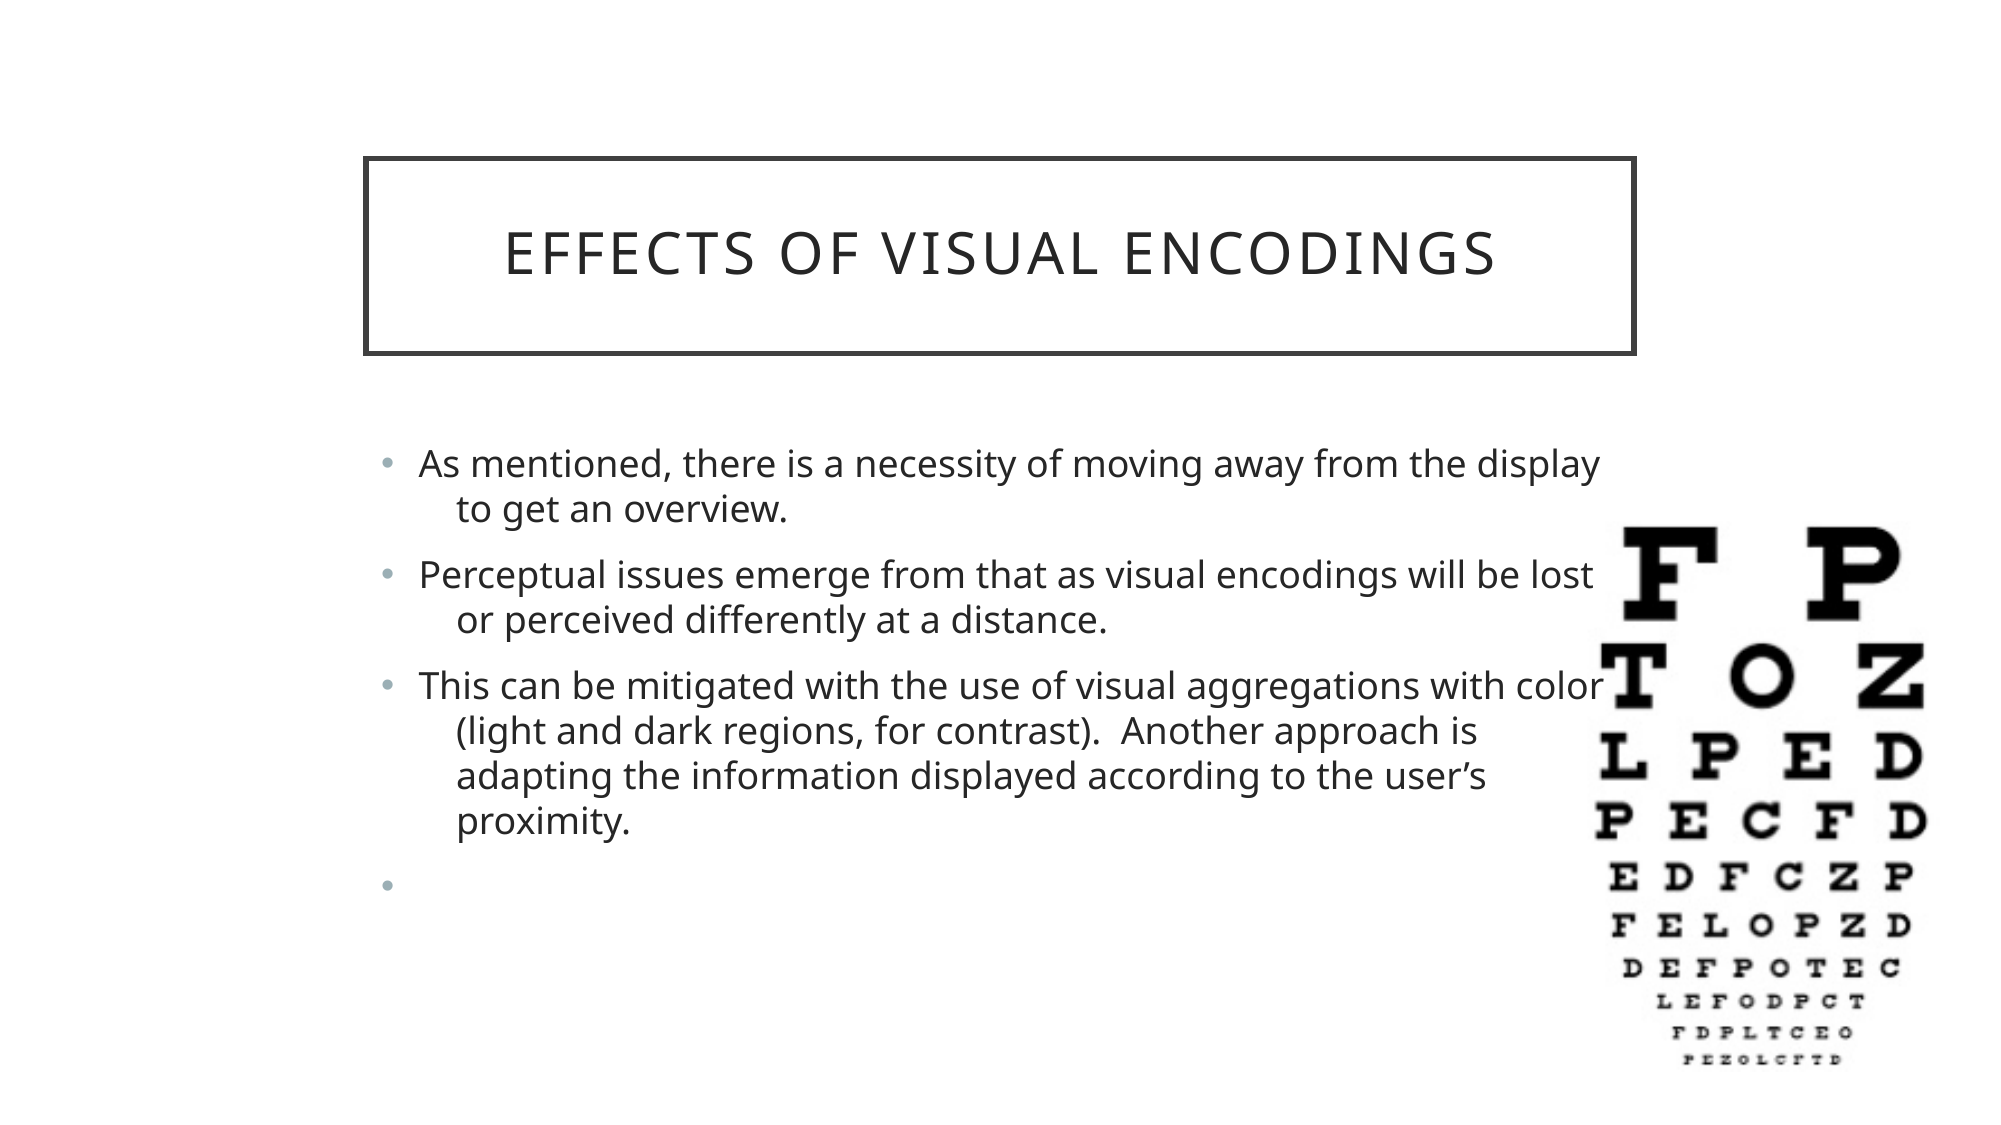

# Effects of visual encodings
As mentioned, there is a necessity of moving away from the display to get an overview.
Perceptual issues emerge from that as visual encodings will be lost or perceived differently at a distance.
This can be mitigated with the use of visual aggregations with color (light and dark regions, for contrast). Another approach is adapting the information displayed according to the user’s proximity.